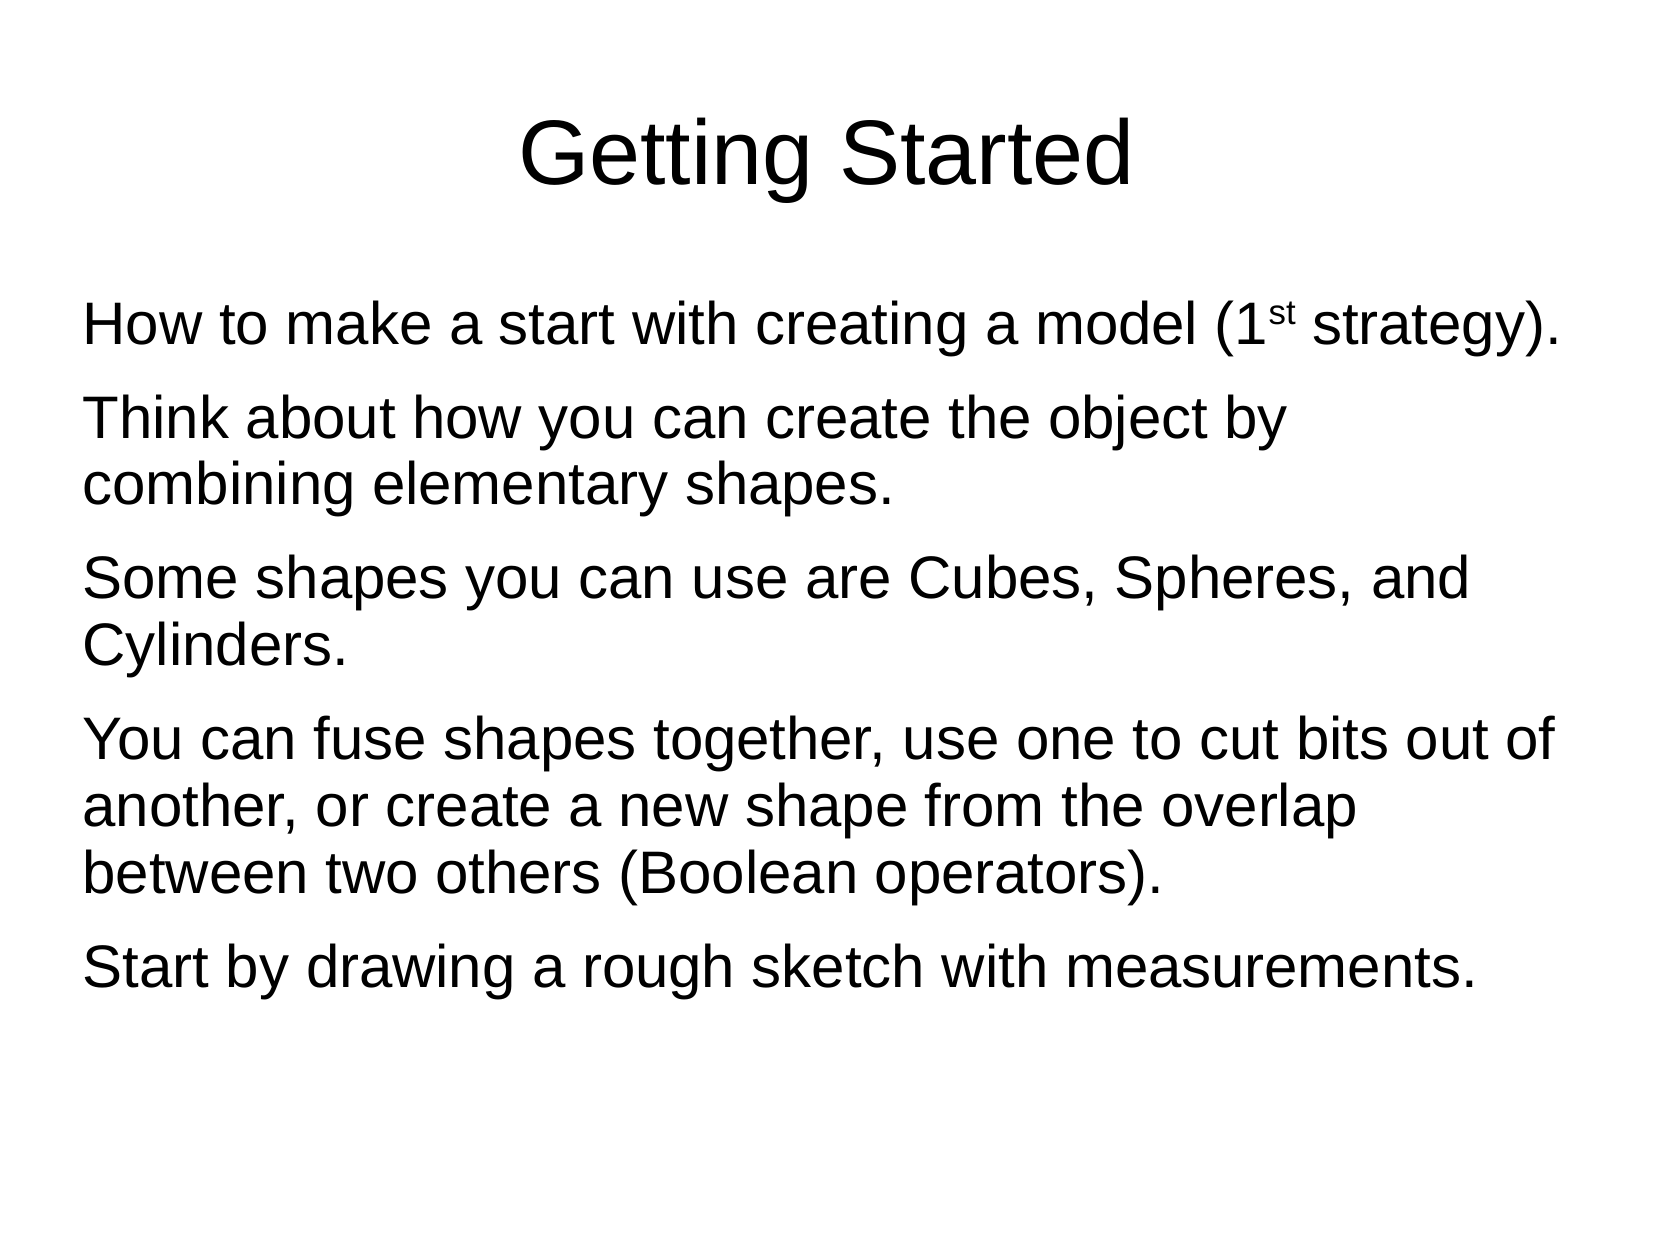

# Getting Started
How to make a start with creating a model (1st strategy).
Think about how you can create the object by combining elementary shapes.
Some shapes you can use are Cubes, Spheres, and Cylinders.
You can fuse shapes together, use one to cut bits out of another, or create a new shape from the overlap between two others (Boolean operators).
Start by drawing a rough sketch with measurements.